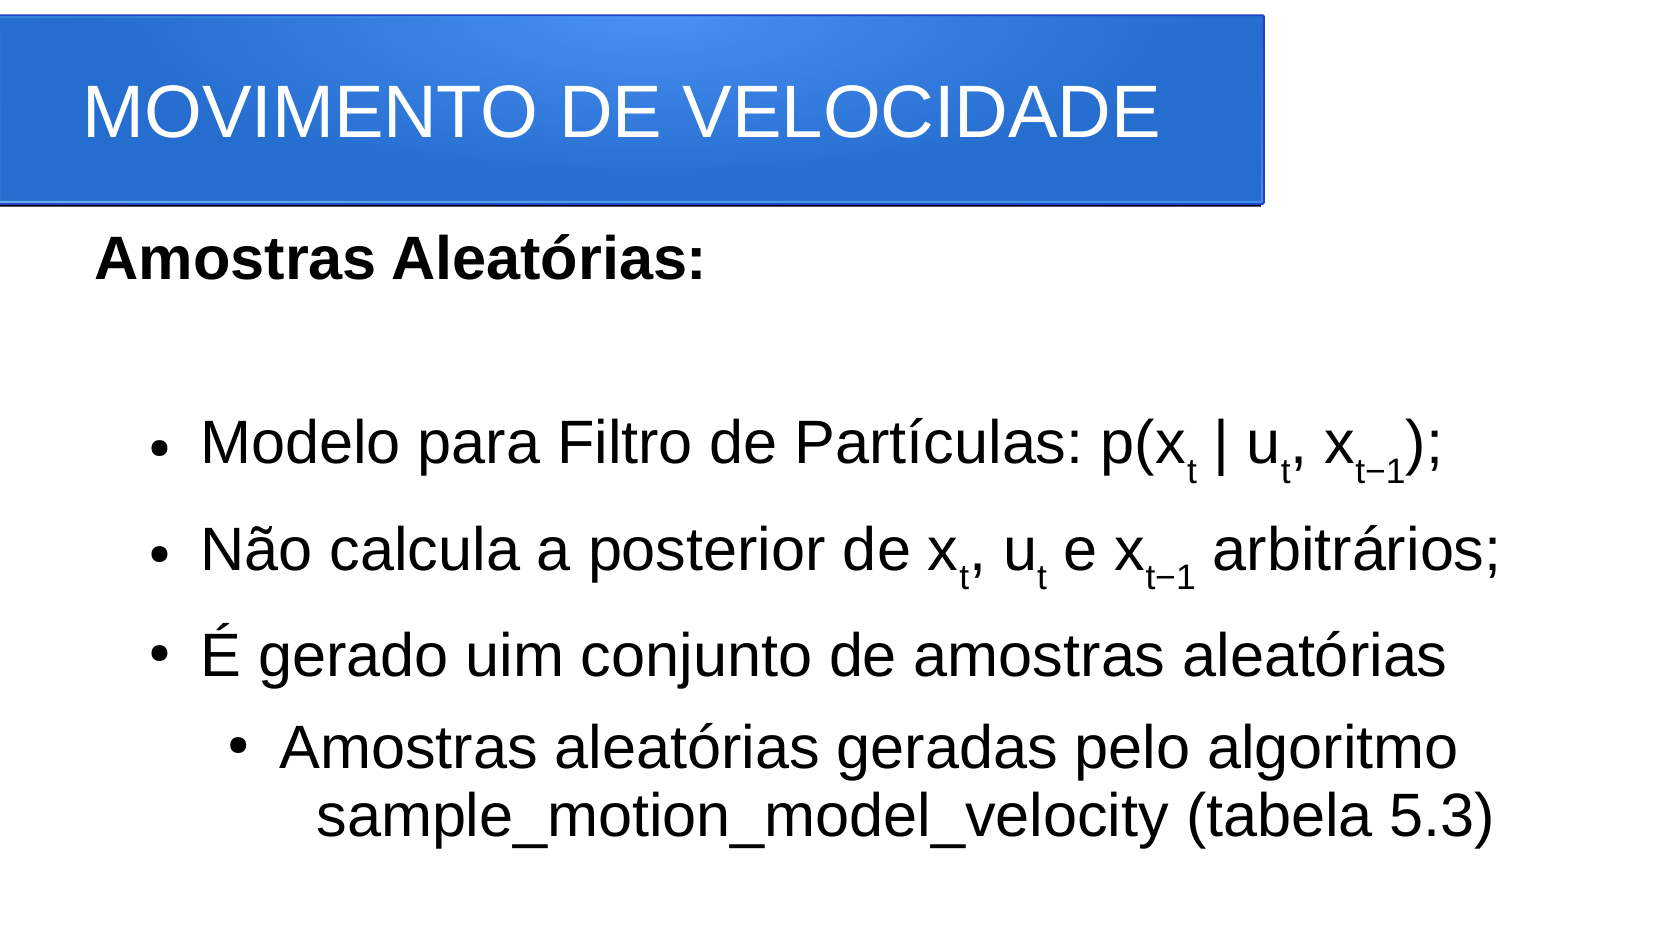

# MOVIMENTO DE VELOCIDADE
Amostras Aleatórias:
Modelo para Filtro de Partículas: p(xt | ut, xt−1);
Não calcula a posterior de xt, ut e xt−1 arbitrários;
É gerado uim conjunto de amostras aleatórias
Amostras aleatórias geradas pelo algoritmo sample_motion_model_velocity (tabela 5.3)